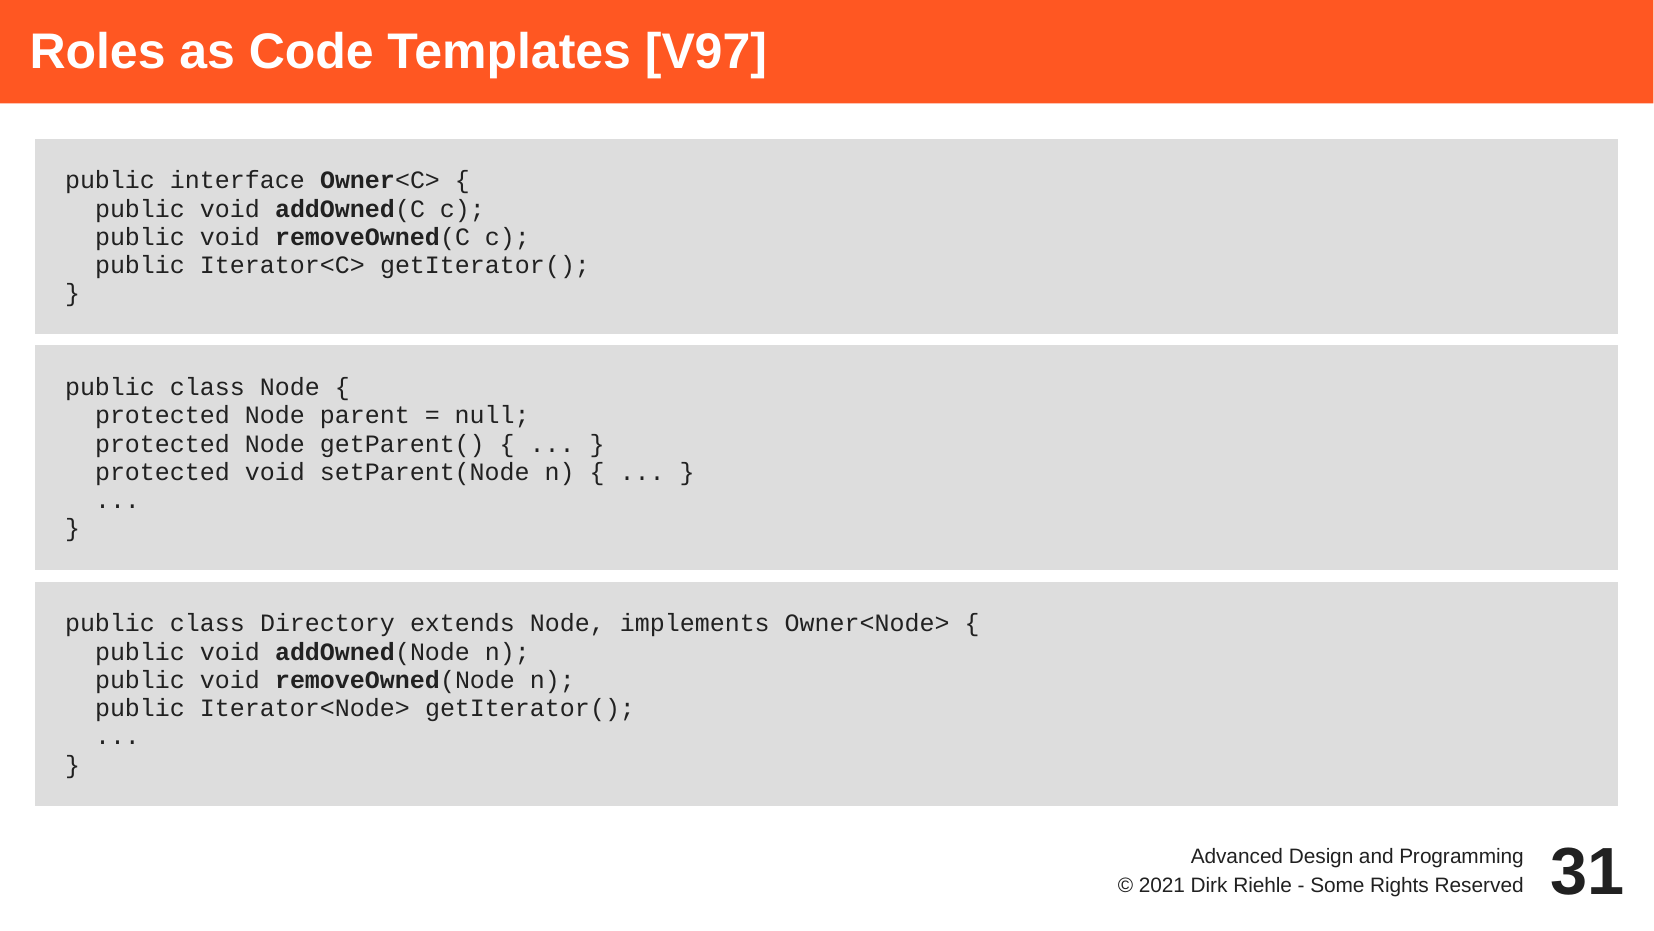

# Roles as Code Templates [V97]
public interface Owner<C> {
 public void addOwned(C c);
 public void removeOwned(C c);
 public Iterator<C> getIterator();
}
public class Node {
 protected Node parent = null;
 protected Node getParent() { ... }
 protected void setParent(Node n) { ... }
 ...
}
public class Directory extends Node, implements Owner<Node> {
 public void addOwned(Node n);
 public void removeOwned(Node n);
 public Iterator<Node> getIterator();
 ...
}
Advanced Design and Programming
31
© 2021 Dirk Riehle - Some Rights Reserved